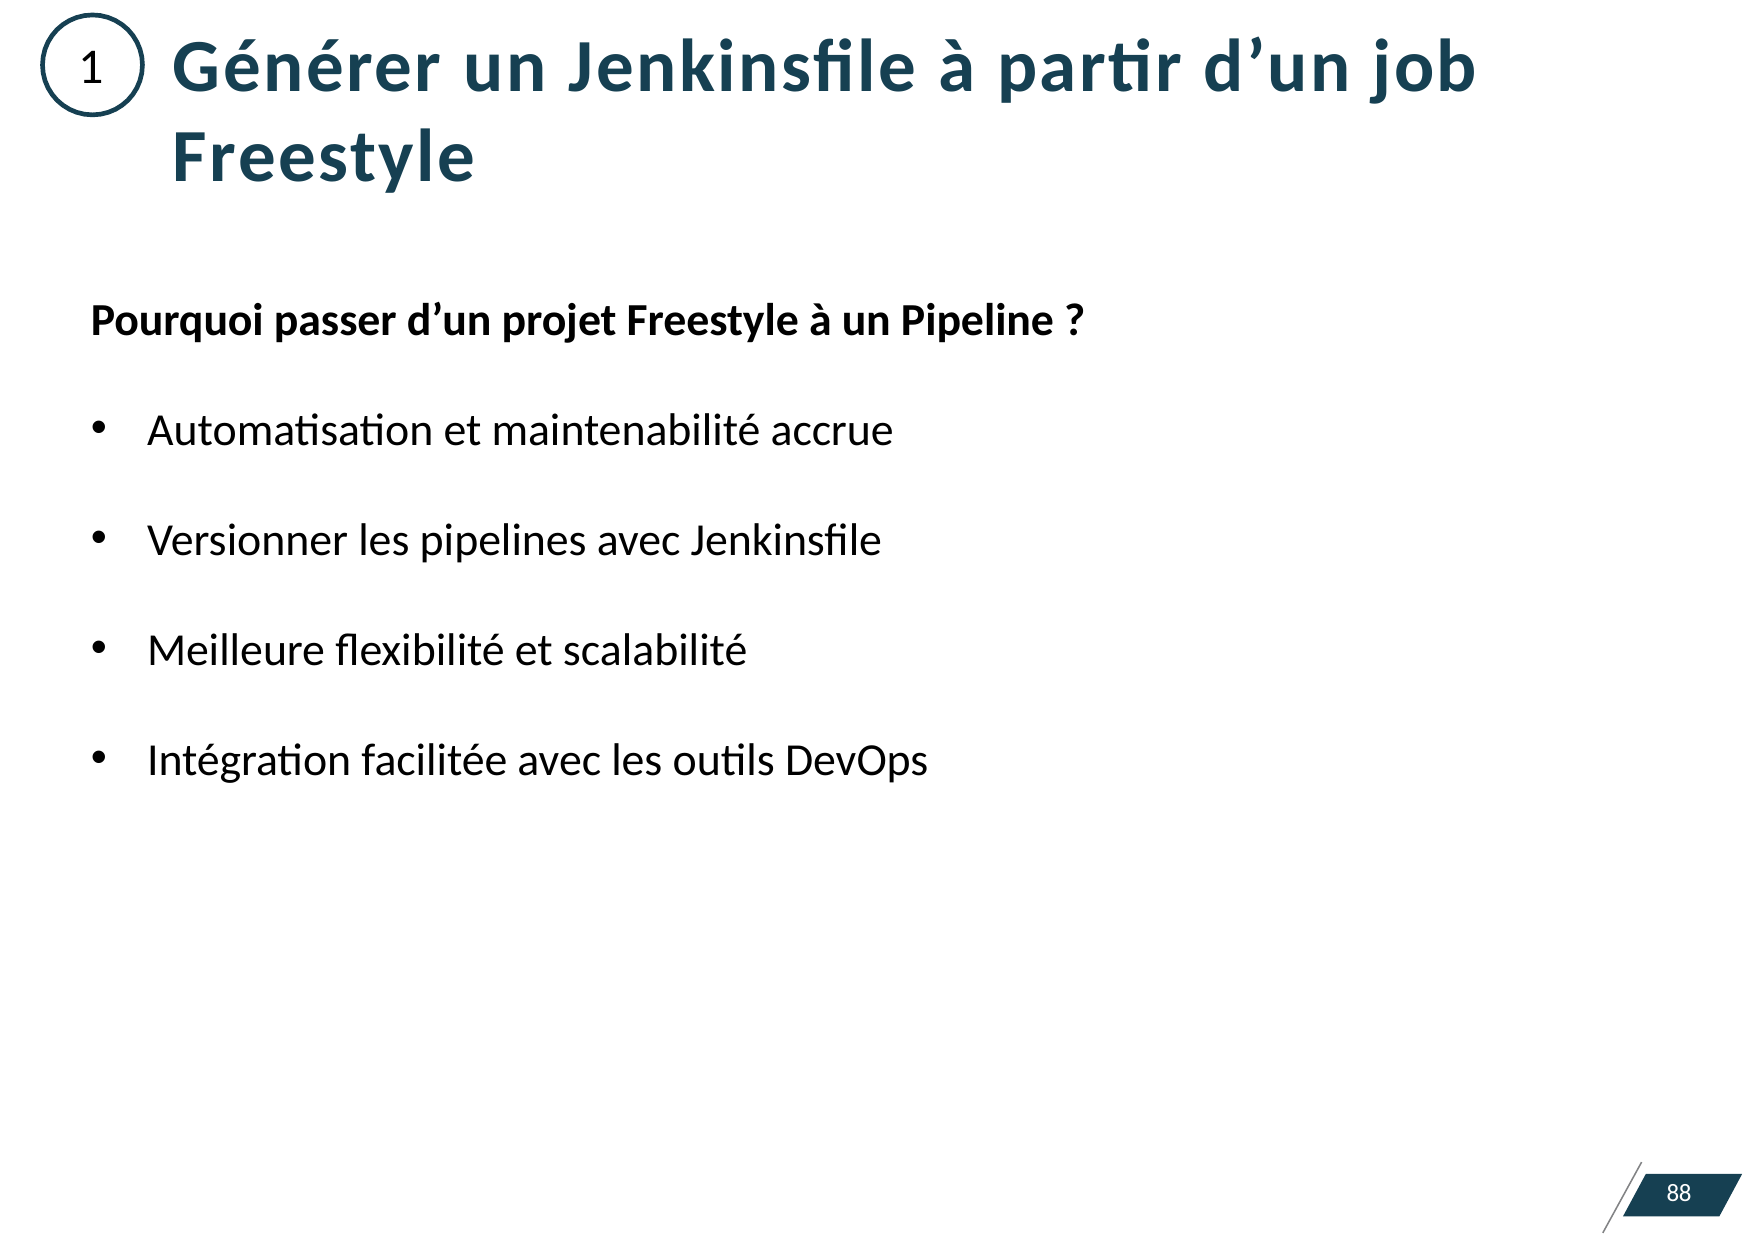

# Générer un Jenkinsfile à partir d’un job Freestyle
1
Pourquoi passer d’un projet Freestyle à un Pipeline ?
Automatisation et maintenabilité accrue
Versionner les pipelines avec Jenkinsfile
Meilleure flexibilité et scalabilité
Intégration facilitée avec les outils DevOps
88